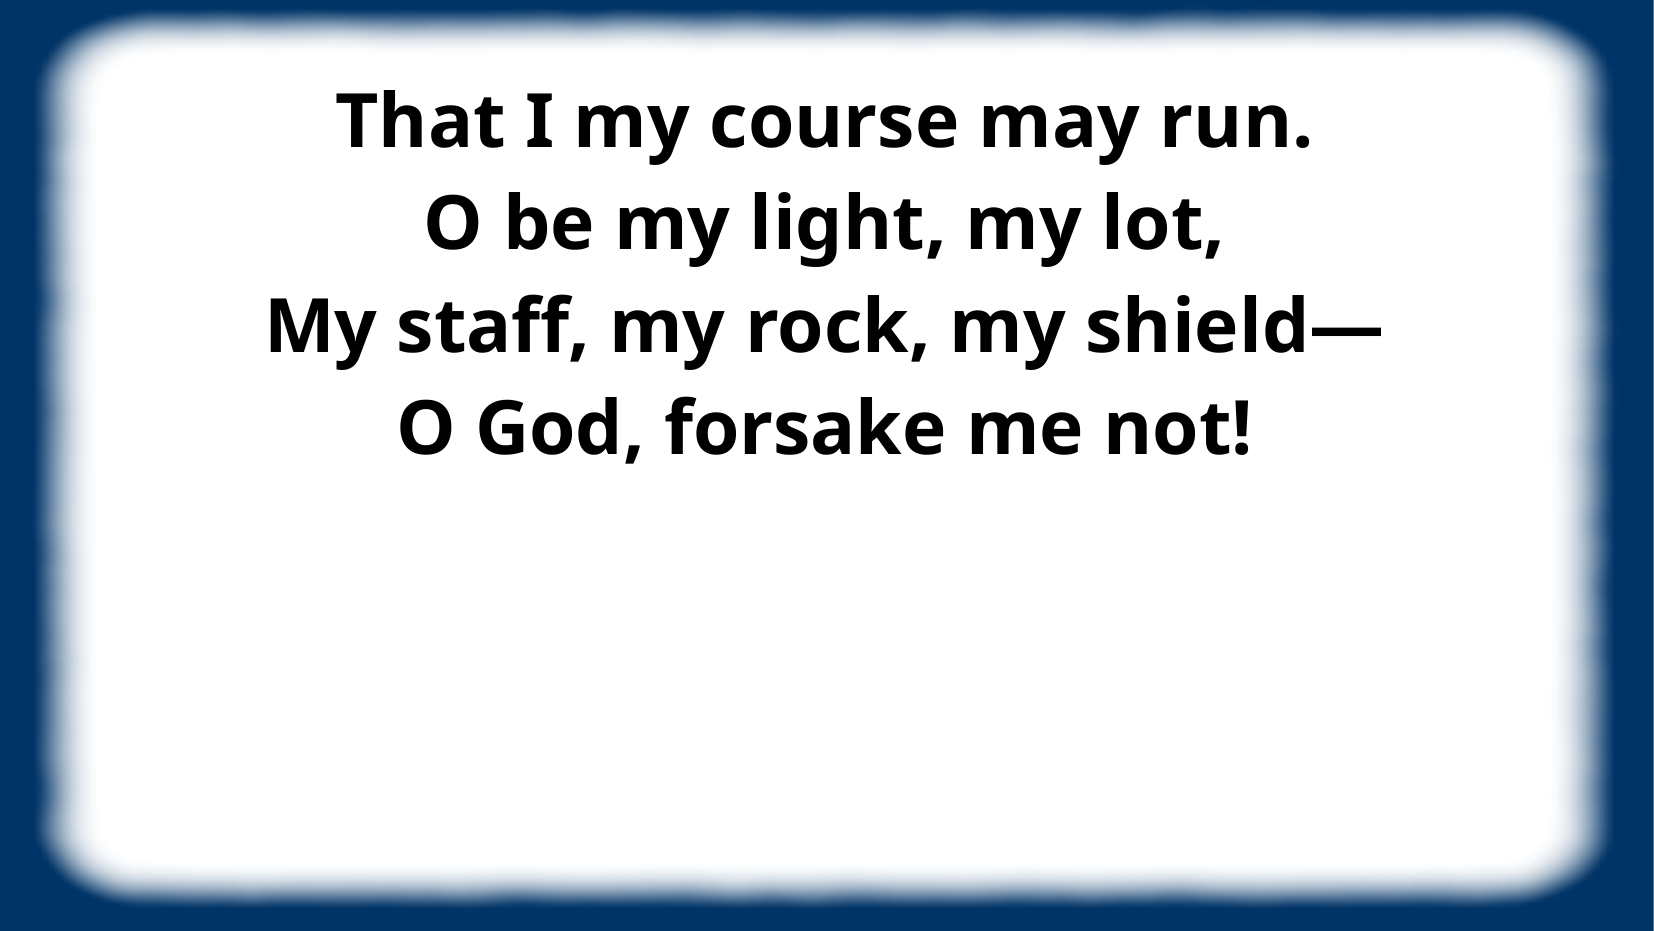

That I my course may run.
O be my light, my lot,
My staff, my rock, my shield—
O God, forsake me not!